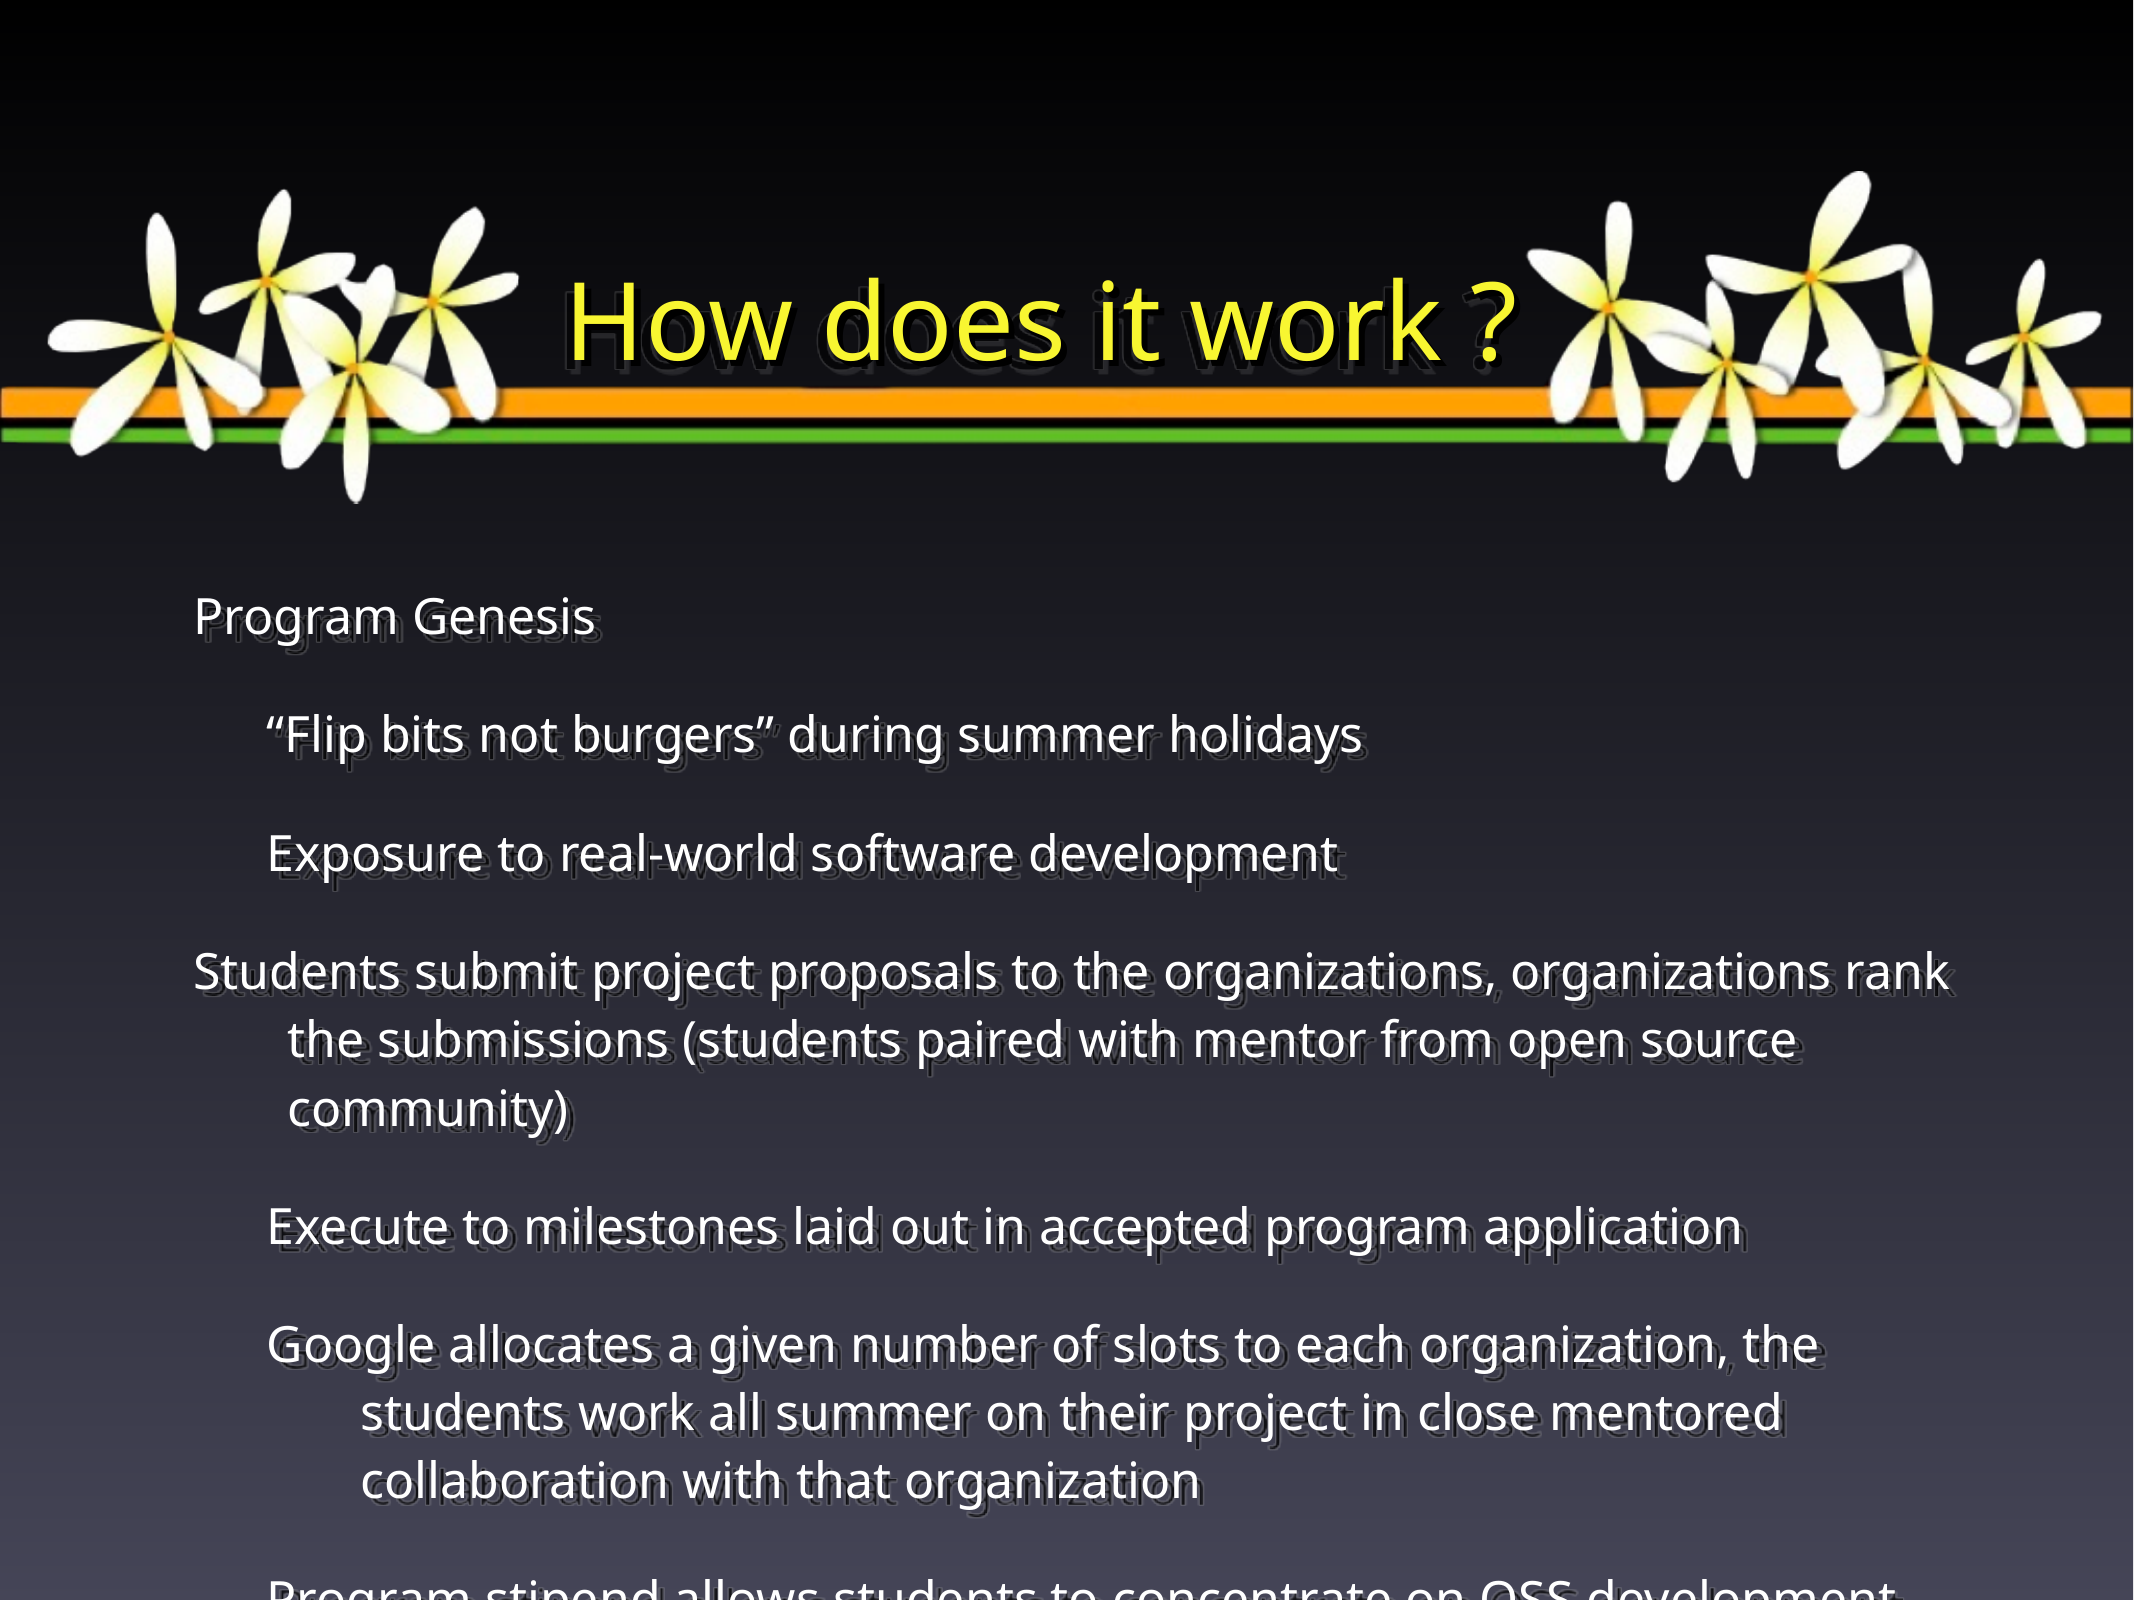

# How does it work ?
Program Genesis
“Flip bits not burgers” during summer holidays
Exposure to real-world software development
Students submit project proposals to the organizations, organizations rank the submissions (students paired with mentor from open source community)
Execute to milestones laid out in accepted program application
Google allocates a given number of slots to each organization, the students work all summer on their project in close mentored collaboration with that organization
Program stipend allows students to concentrate on OSS development full-time